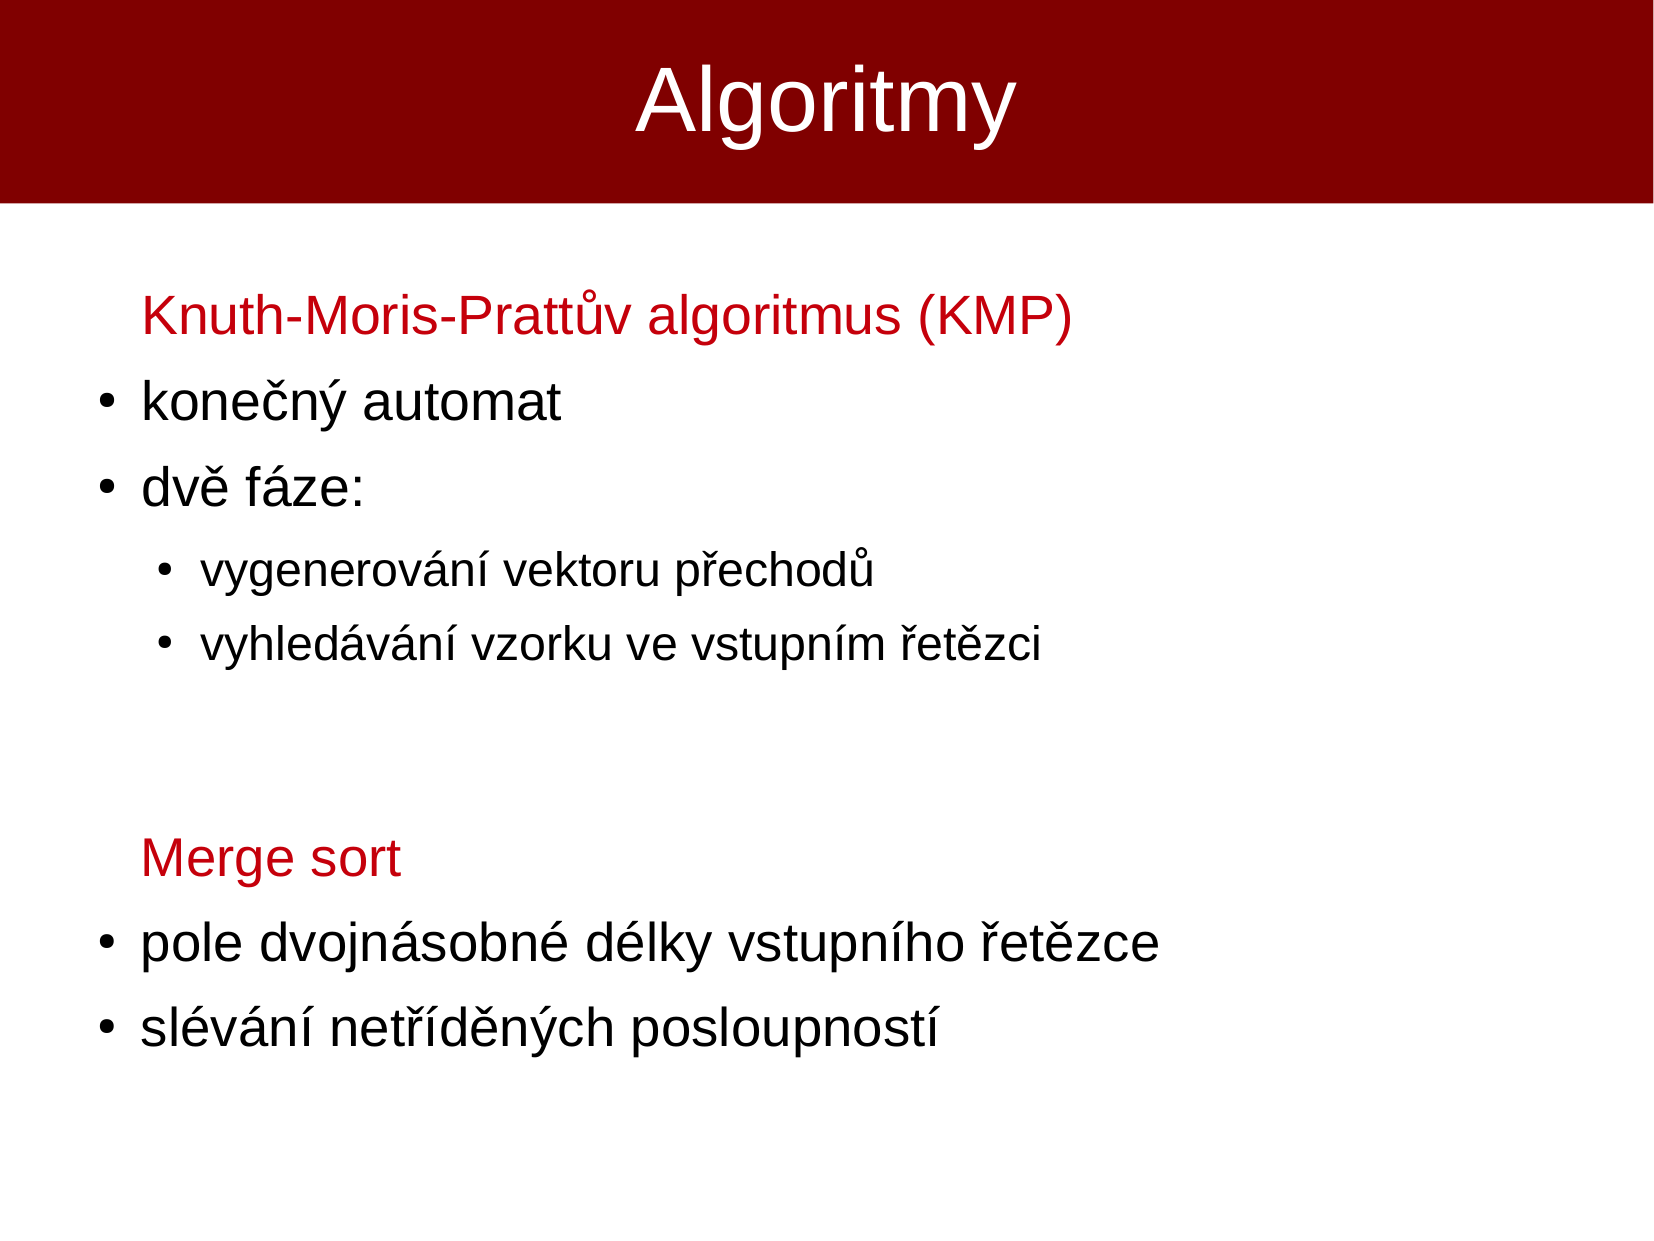

# Algoritmy
Knuth-Moris-Prattův algoritmus (KMP)
konečný automat
dvě fáze:
vygenerování vektoru přechodů
vyhledávání vzorku ve vstupním řetězci
Merge sort
pole dvojnásobné délky vstupního řetězce
slévání netříděných posloupností